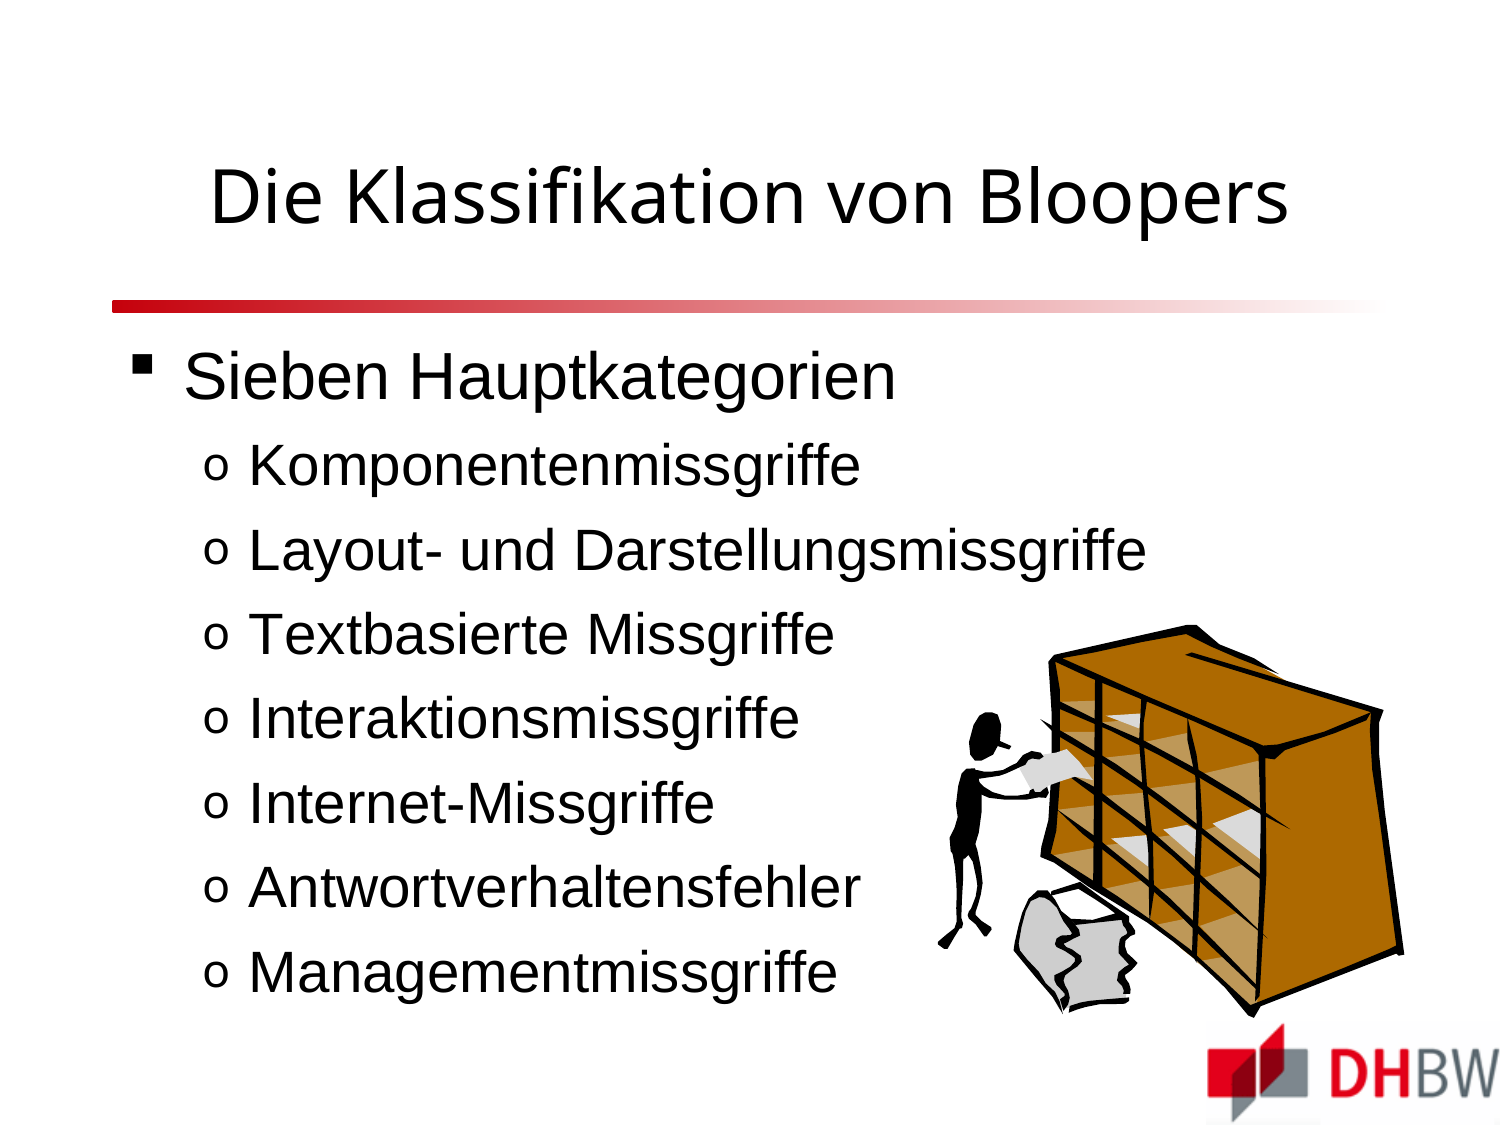

# Die Klassifikation von Bloopers
Sieben Hauptkategorien
Komponentenmissgriffe
Layout- und Darstellungsmissgriffe
Textbasierte Missgriffe
Interaktionsmissgriffe
Internet-Missgriffe
Antwortverhaltensfehler
Managementmissgriffe